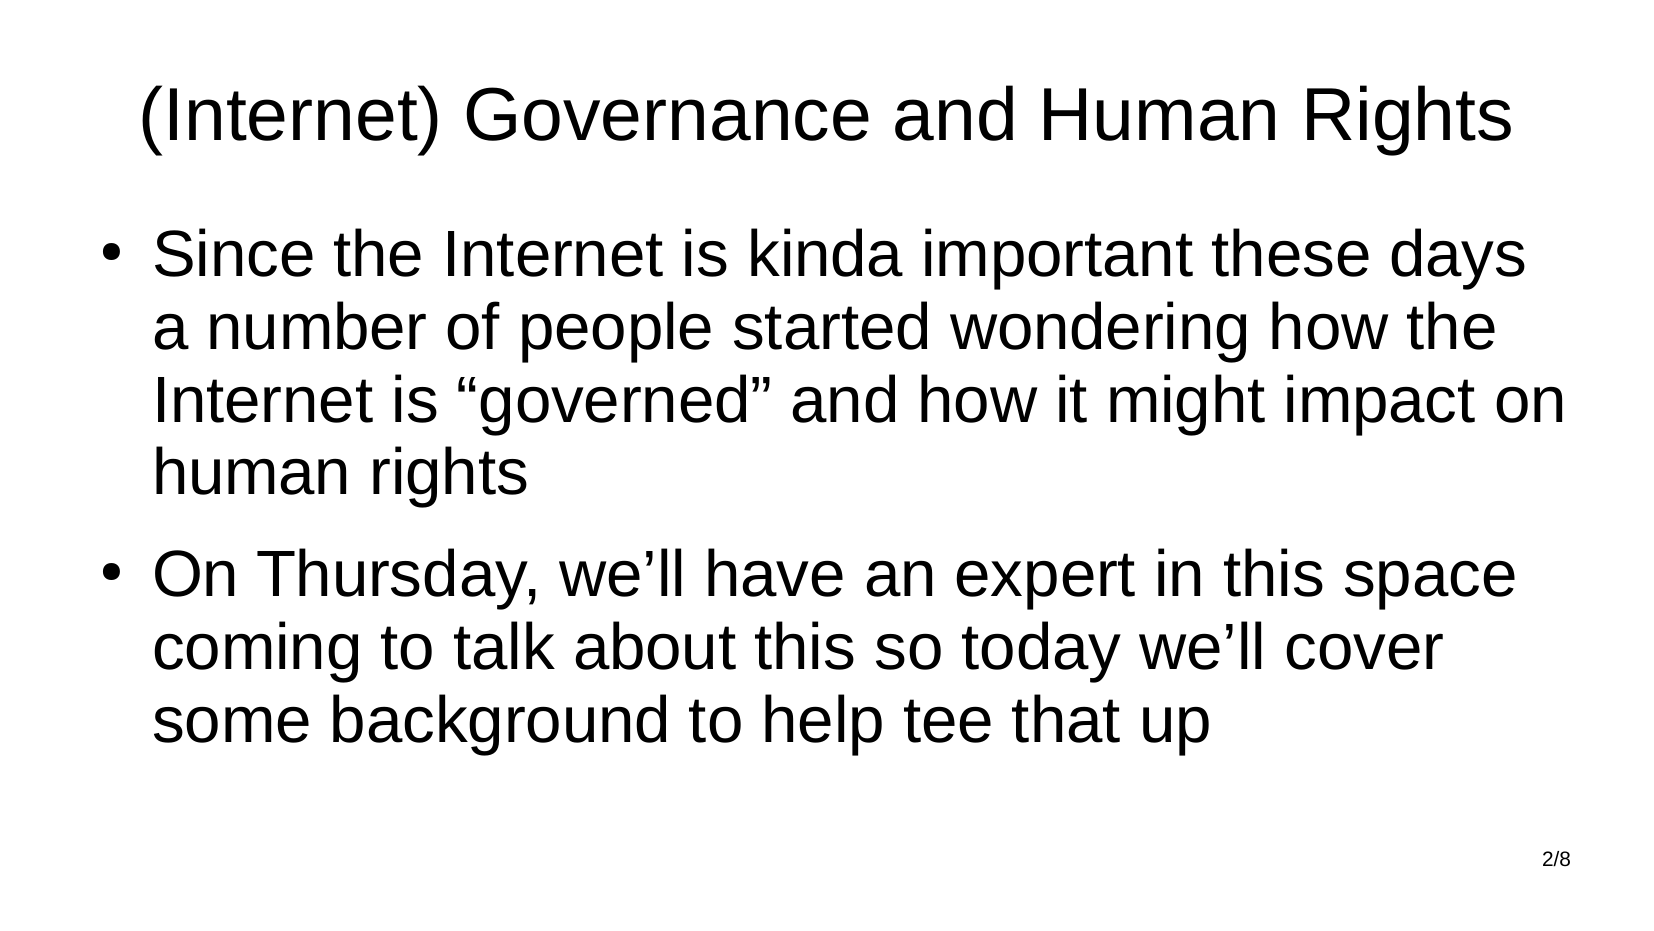

# (Internet) Governance and Human Rights
Since the Internet is kinda important these days a number of people started wondering how the Internet is “governed” and how it might impact on human rights
On Thursday, we’ll have an expert in this space coming to talk about this so today we’ll cover some background to help tee that up
2